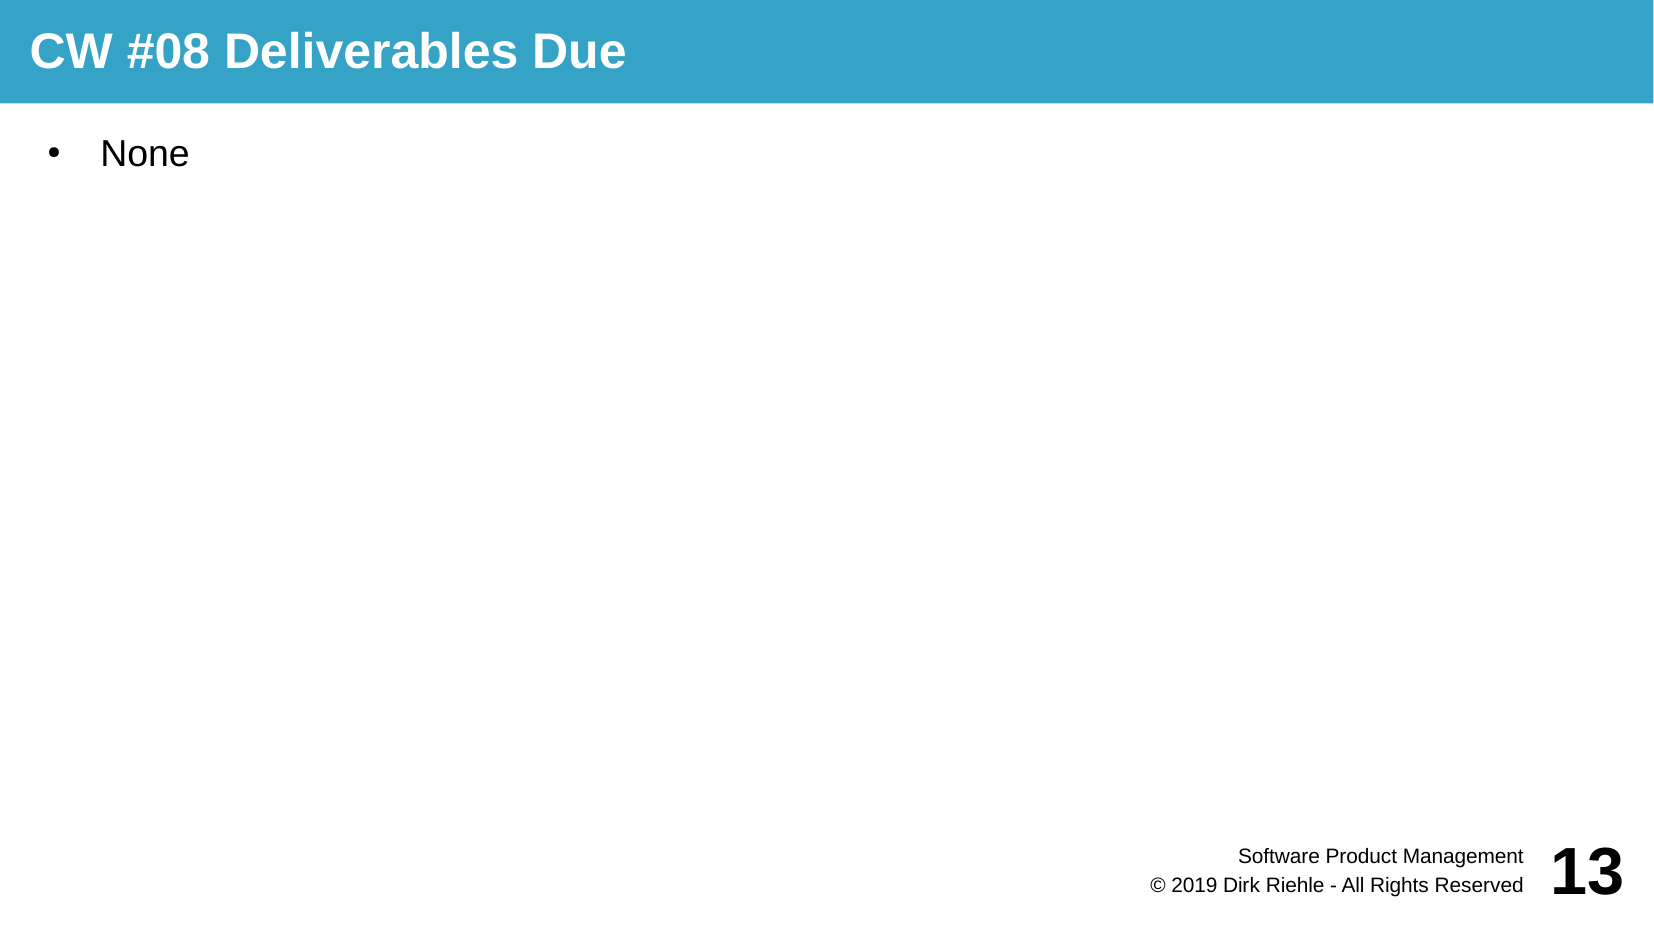

# CW #08 Deliverables Due
None
Software Product Management
13
© 2019 Dirk Riehle - All Rights Reserved